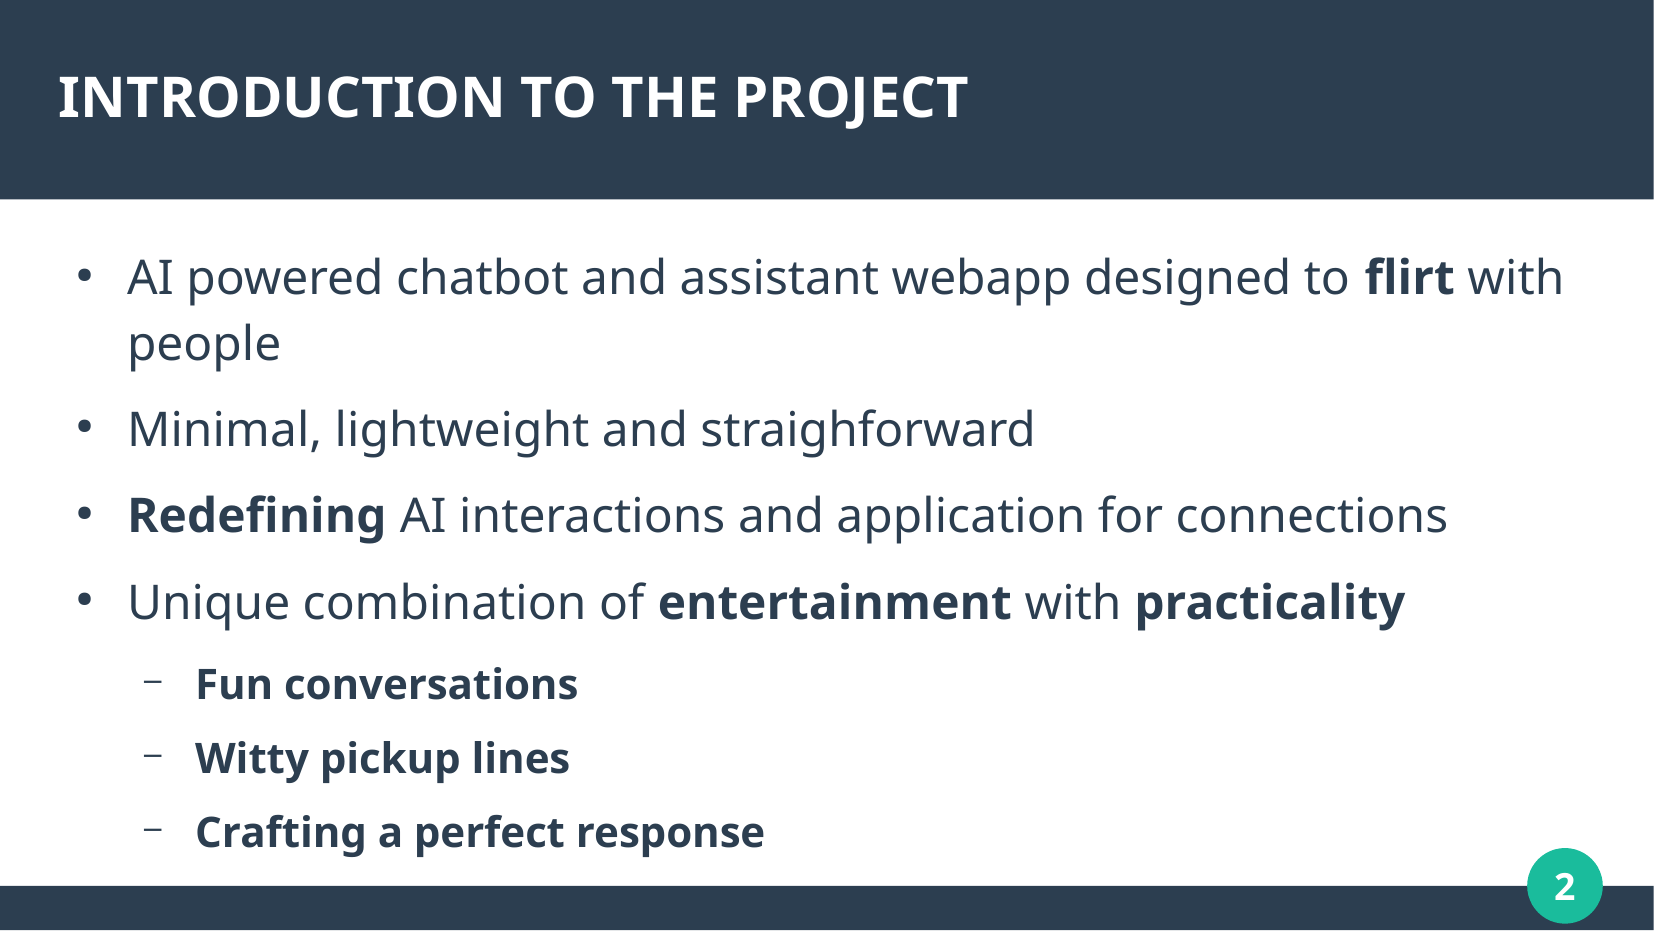

# INTRODUCTION TO THE PROJECT
AI powered chatbot and assistant webapp designed to flirt with people
Minimal, lightweight and straighforward
Redefining AI interactions and application for connections
Unique combination of entertainment with practicality
Fun conversations
Witty pickup lines
Crafting a perfect response